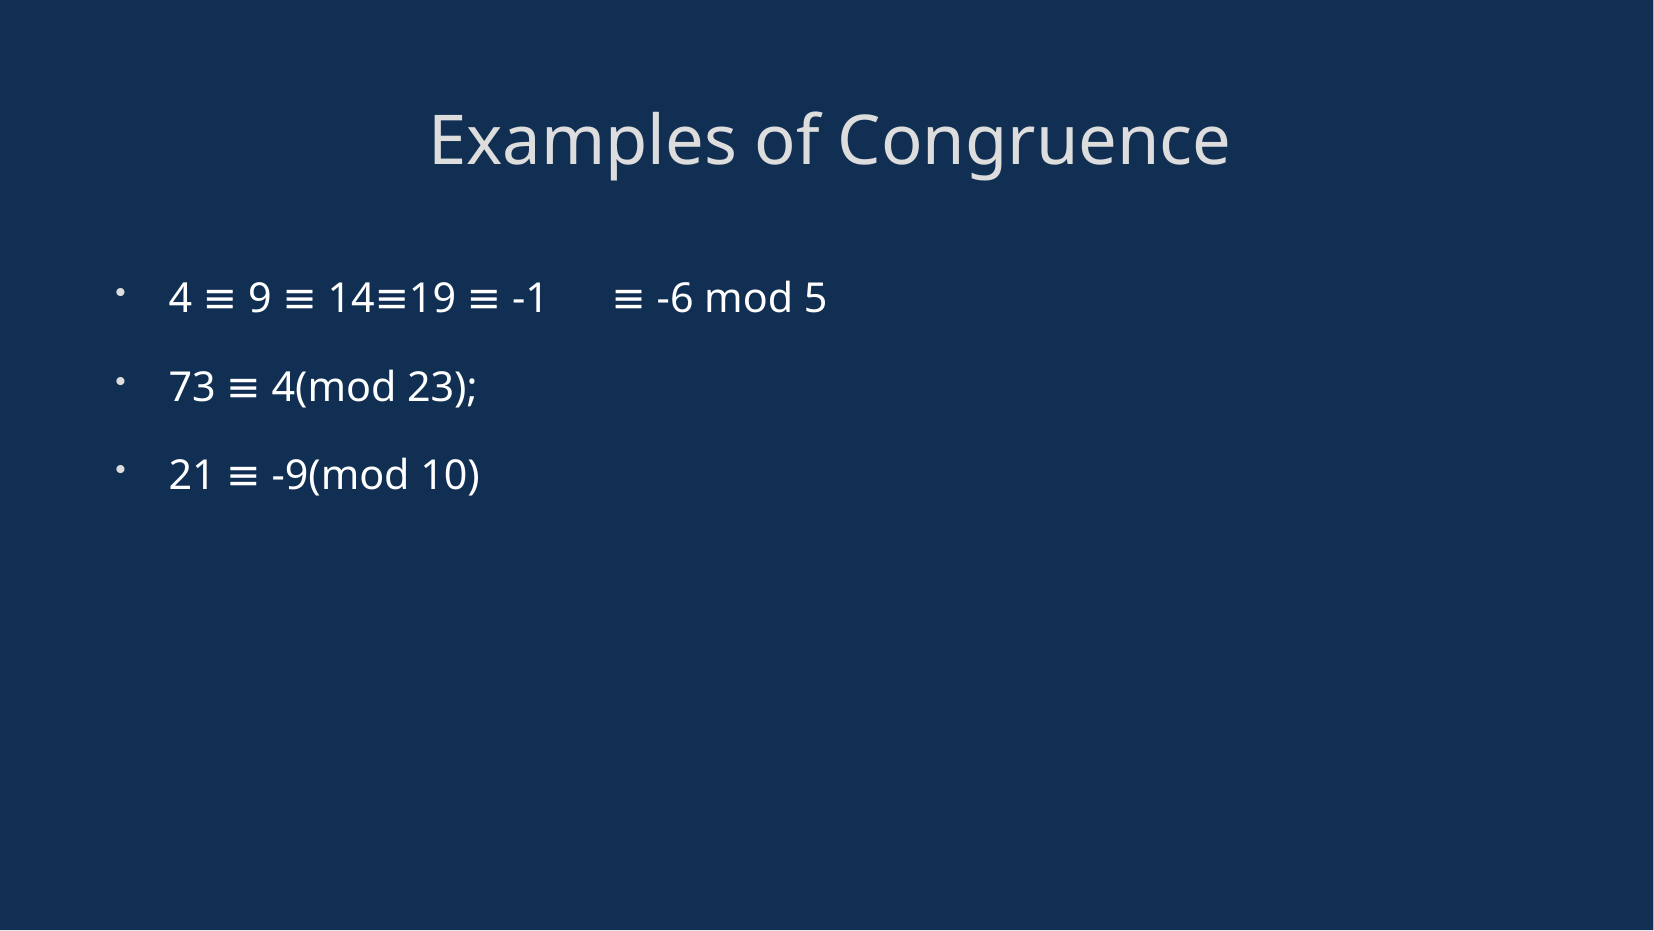

# Examples of Congruence
4 ≡ 9 ≡ 14≡19 ≡ -1	≡ -6 mod 5
73 ≡ 4(mod 23);
21 ≡ -9(mod 10)